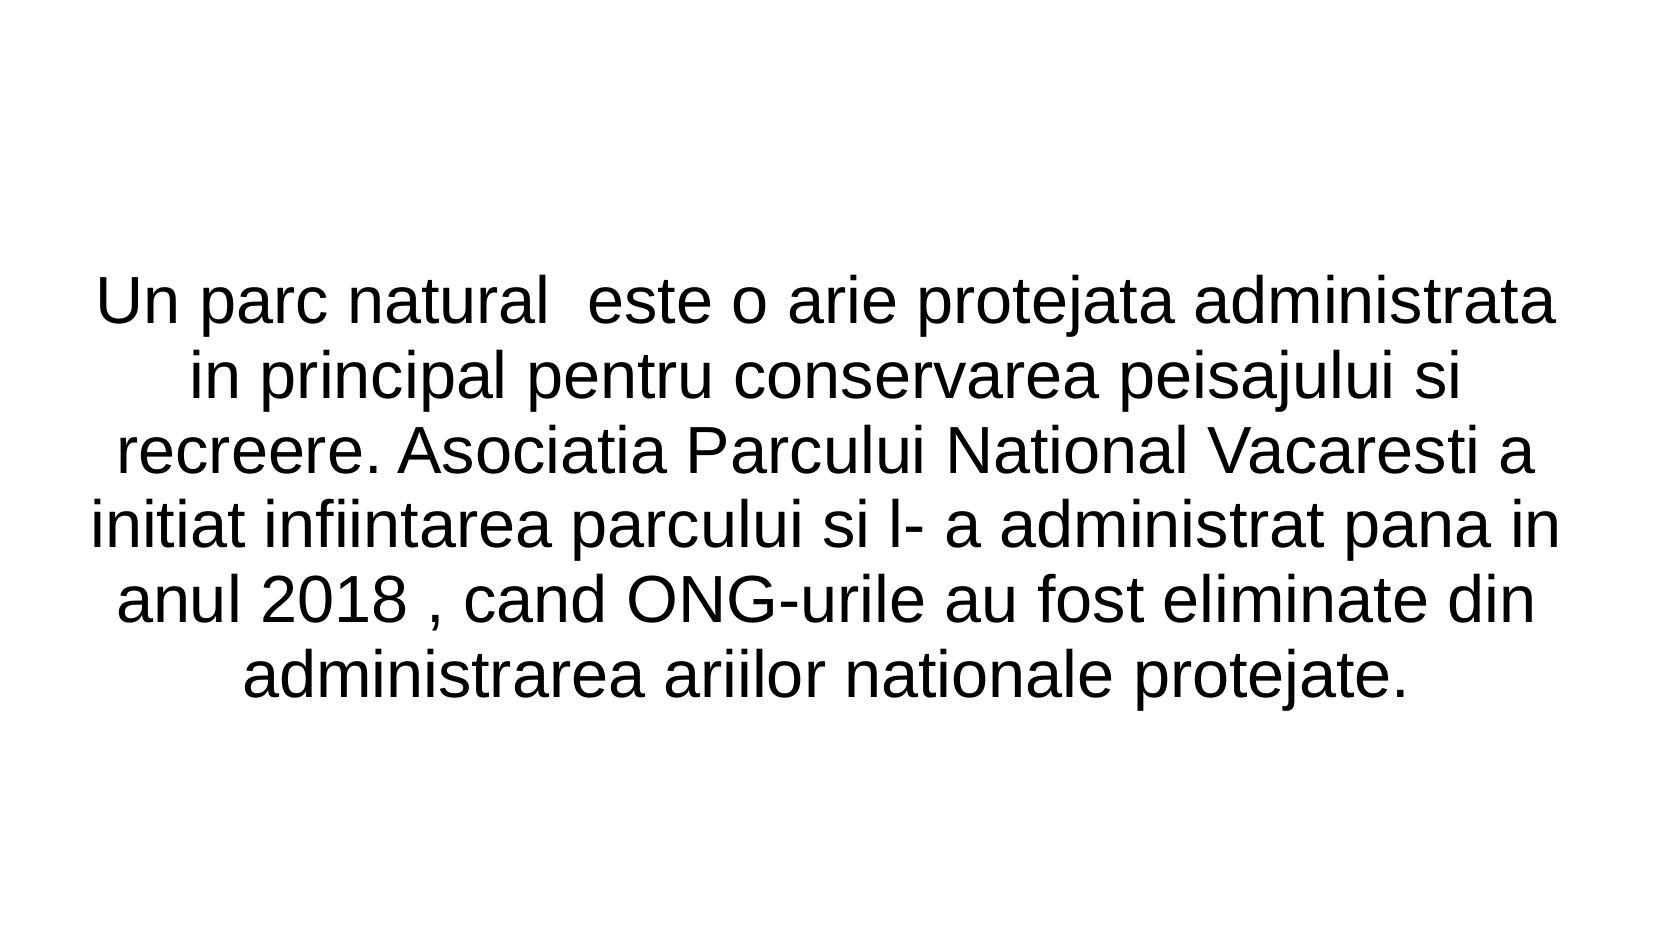

# Un parc natural este o arie protejata administrata in principal pentru conservarea peisajului si recreere. Asociatia Parcului National Vacaresti a initiat infiintarea parcului si l- a administrat pana in anul 2018 , cand ONG-urile au fost eliminate din administrarea ariilor nationale protejate.